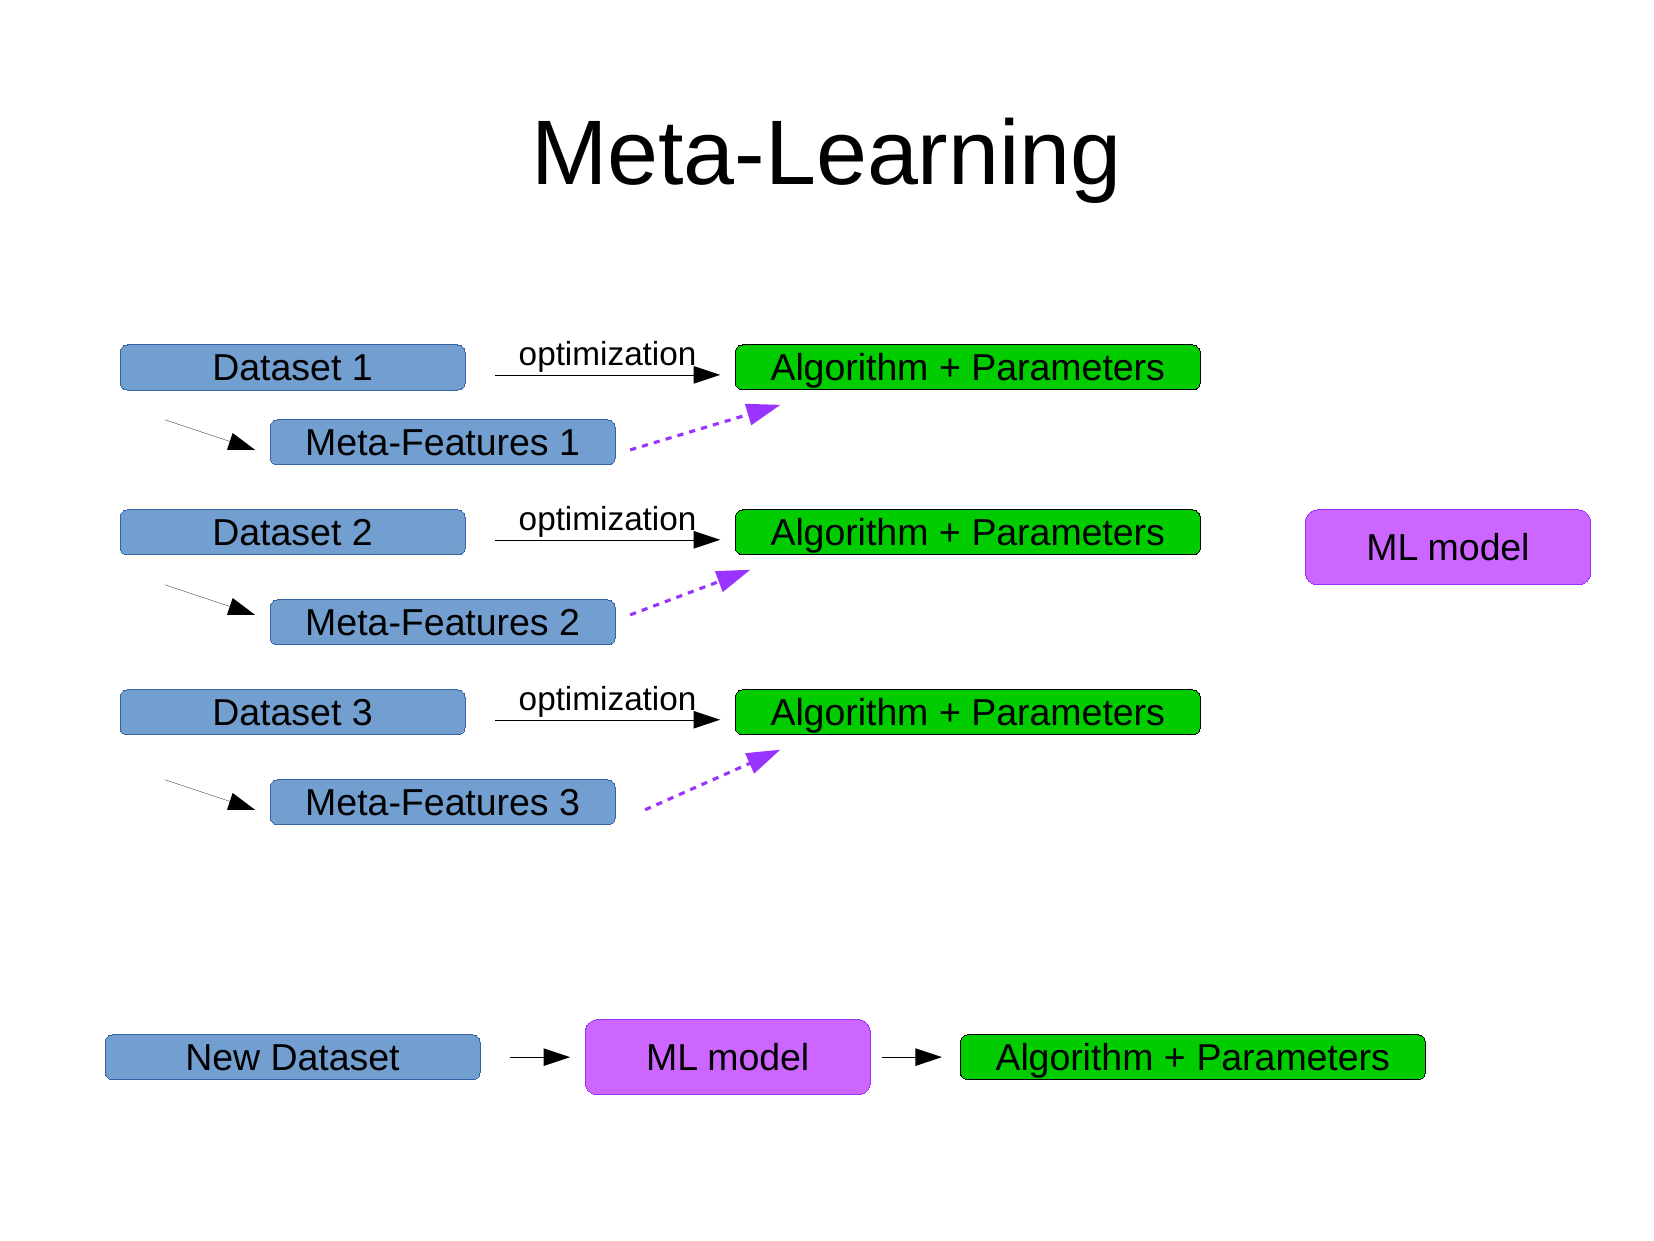

# Meta-Learning
Algorithm + Parameters
Dataset 1
optimization
Meta-Features 1
Dataset 2
Algorithm + Parameters
ML model
optimization
Meta-Features 2
Dataset 3
Algorithm + Parameters
optimization
Meta-Features 3
ML model
New Dataset
Algorithm + Parameters